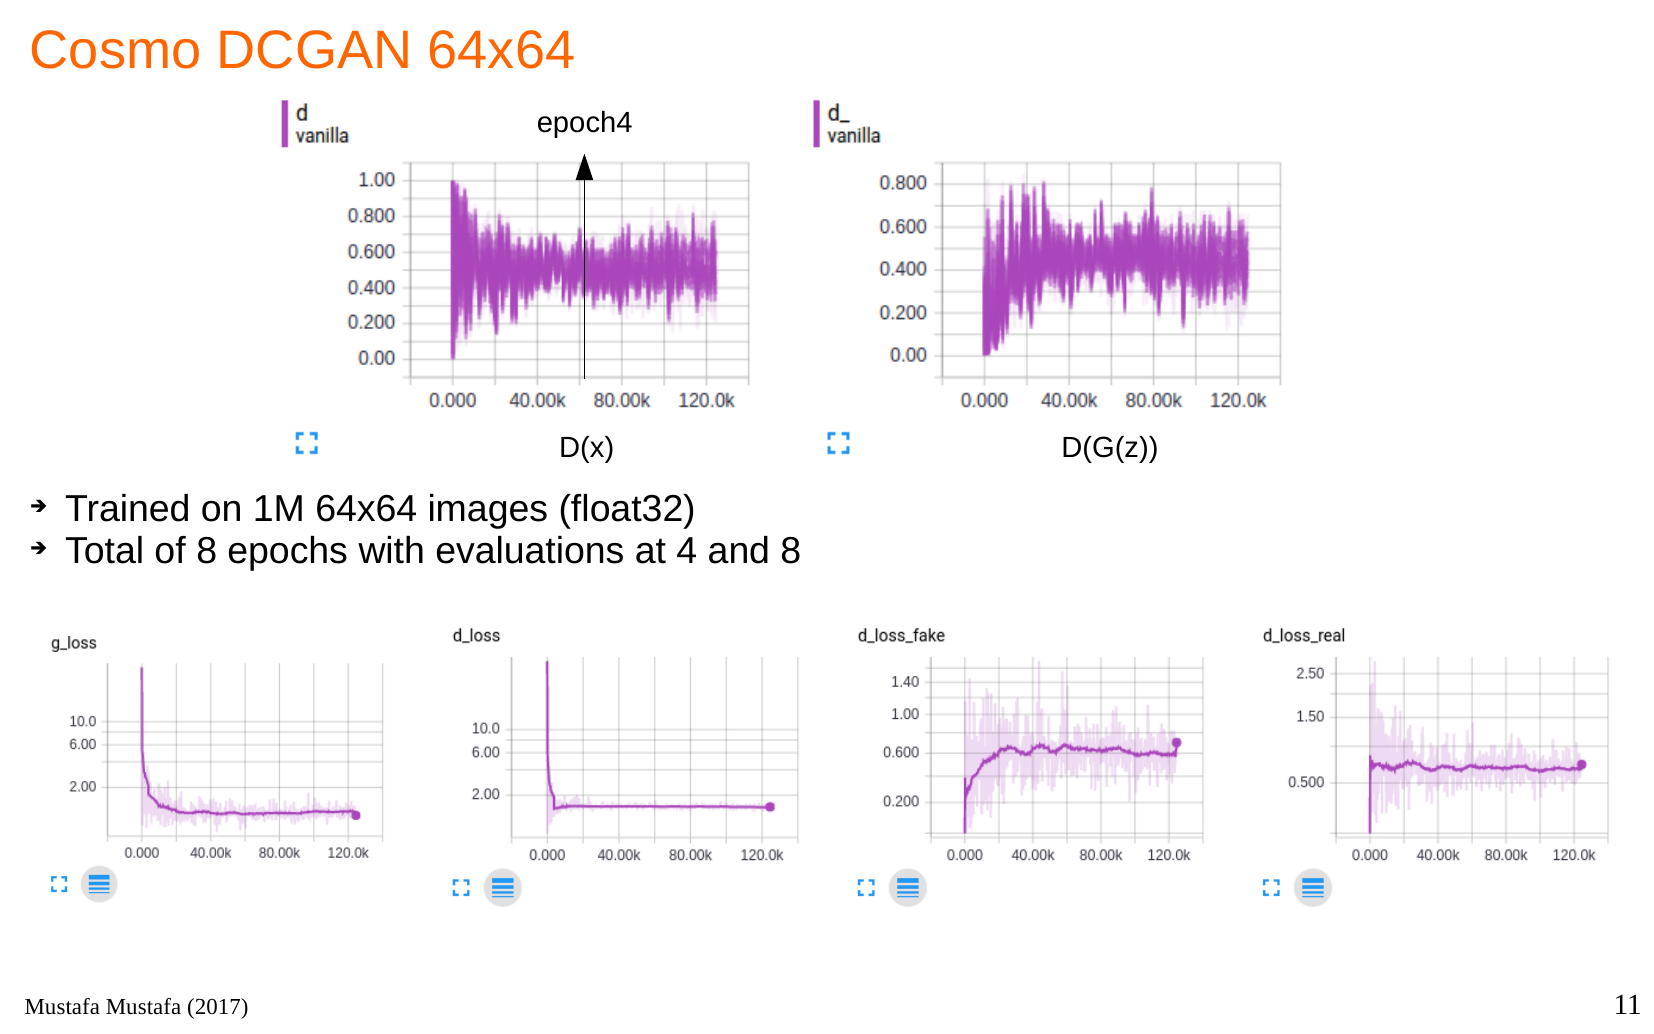

# Cosmo DCGAN 64x64
epoch4
D(x)
D(G(z))
Trained on 1M 64x64 images (float32)
Total of 8 epochs with evaluations at 4 and 8
11
Mustafa Mustafa (2017)